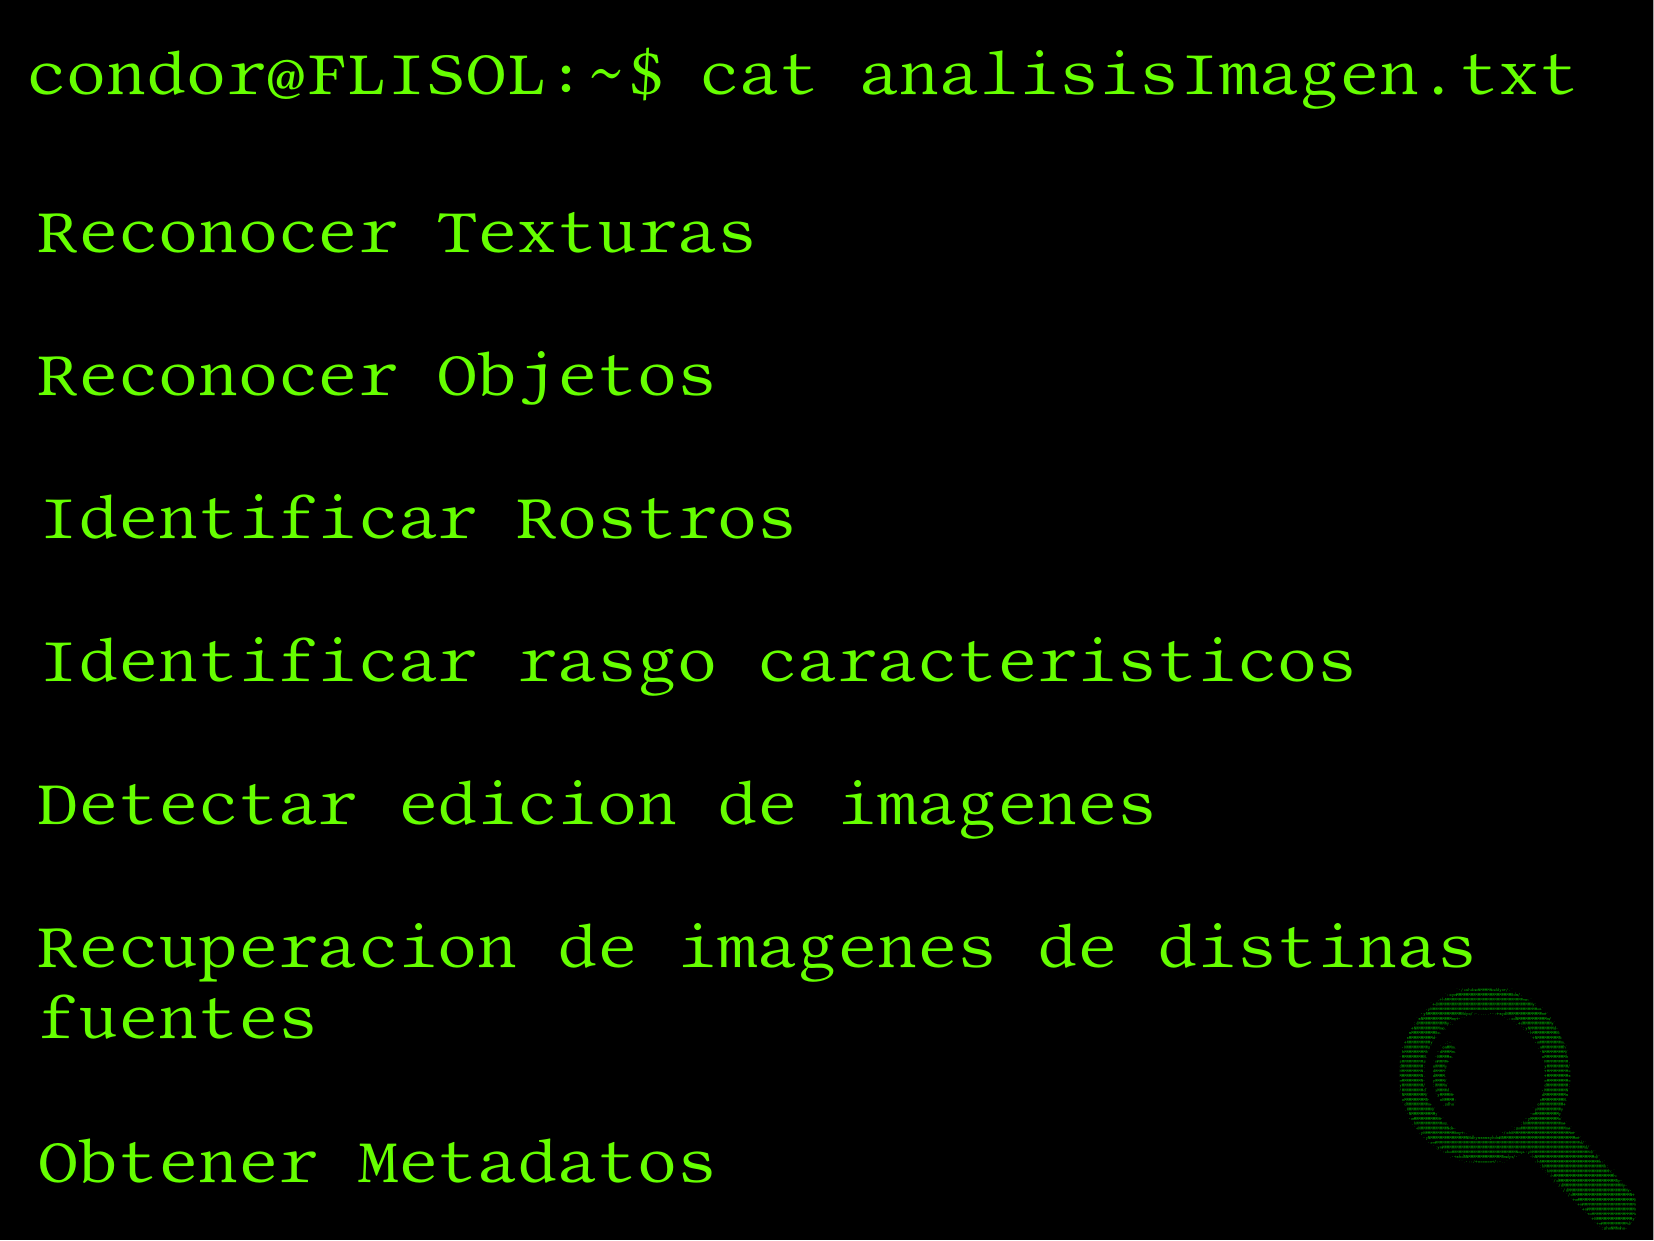

condor@FLISOL:~$
cat analisisImagen.txt
Reconocer Texturas
Reconocer Objetos
Identificar Rostros
Identificar rasgo caracteristicos
Detectar edicion de imagenes
Recuperacion de imagenes de distinas fuentes
Obtener Metadatos